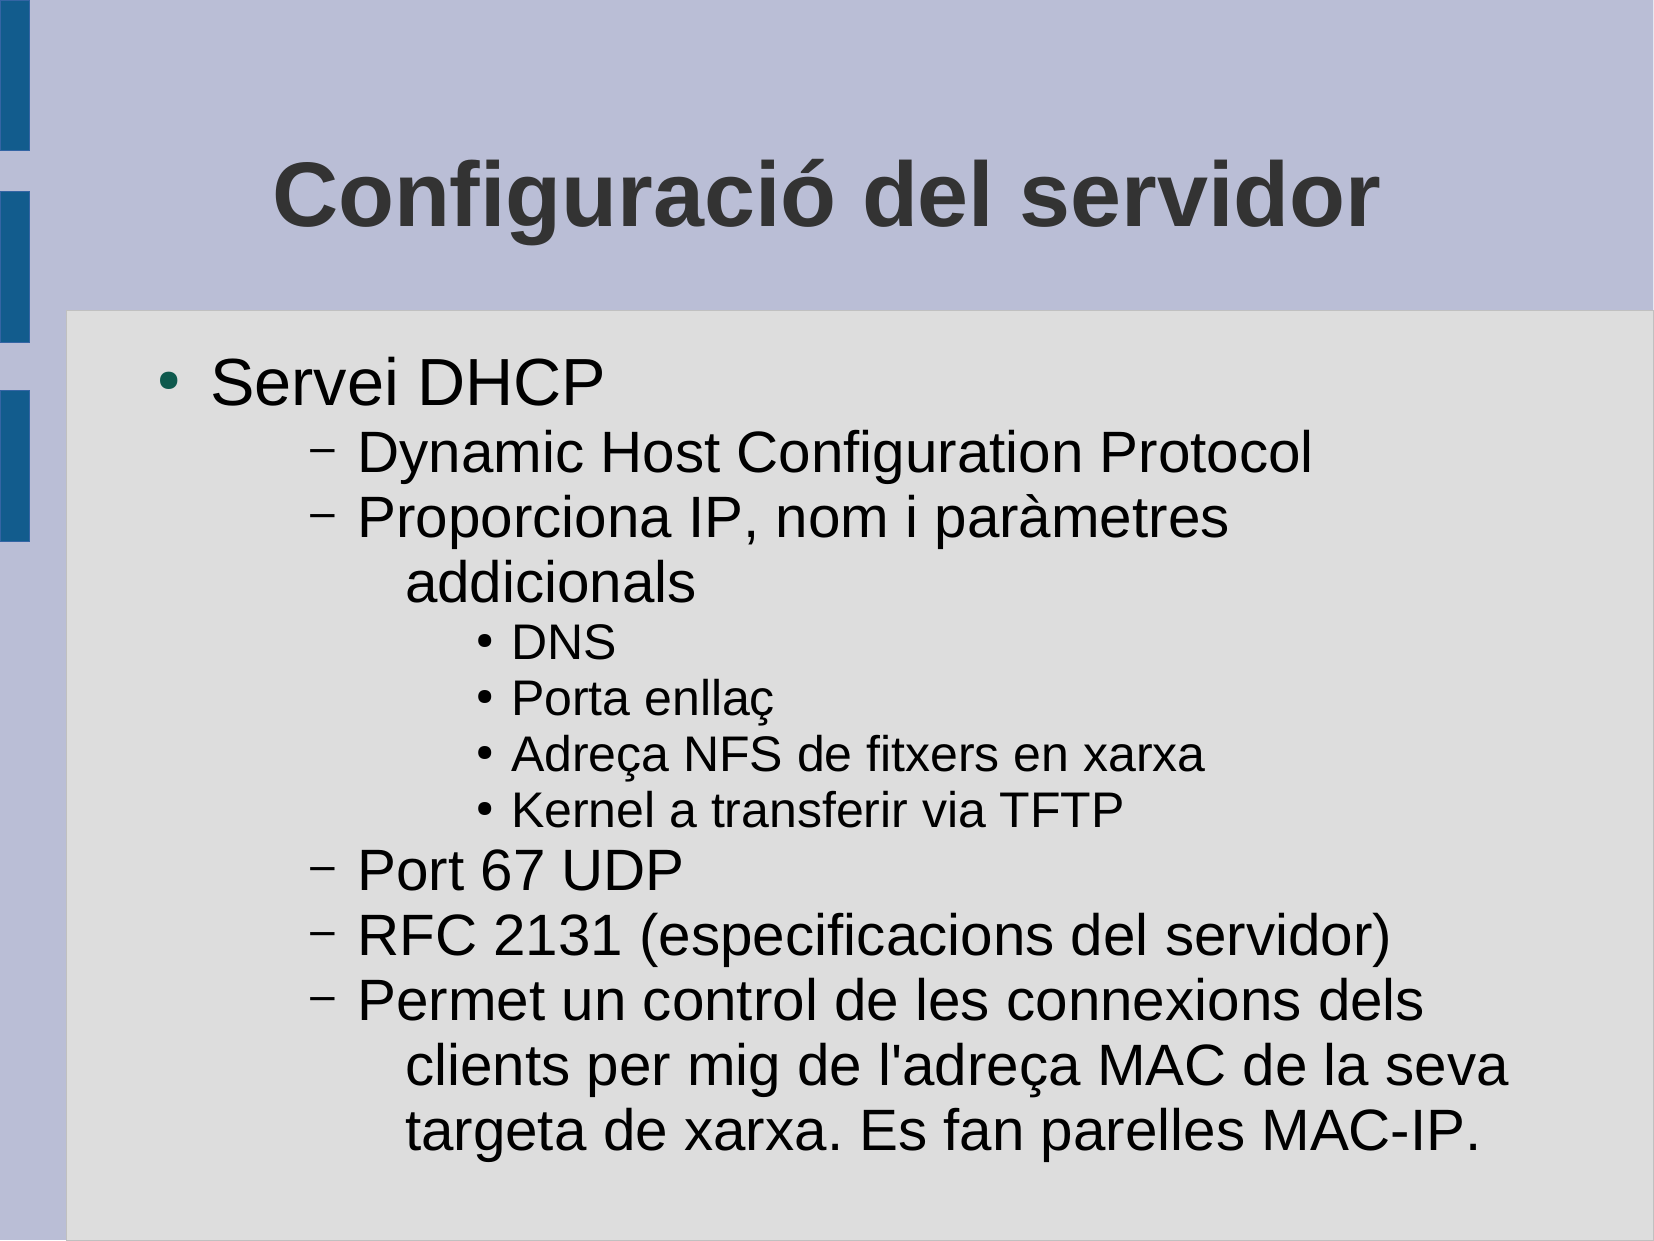

# Configuració del servidor
Servei DHCP
Dynamic Host Configuration Protocol
Proporciona IP, nom i paràmetres addicionals
DNS
Porta enllaç
Adreça NFS de fitxers en xarxa
Kernel a transferir via TFTP
Port 67 UDP
RFC 2131 (especificacions del servidor)
Permet un control de les connexions dels clients per mig de l'adreça MAC de la seva targeta de xarxa. Es fan parelles MAC-IP.